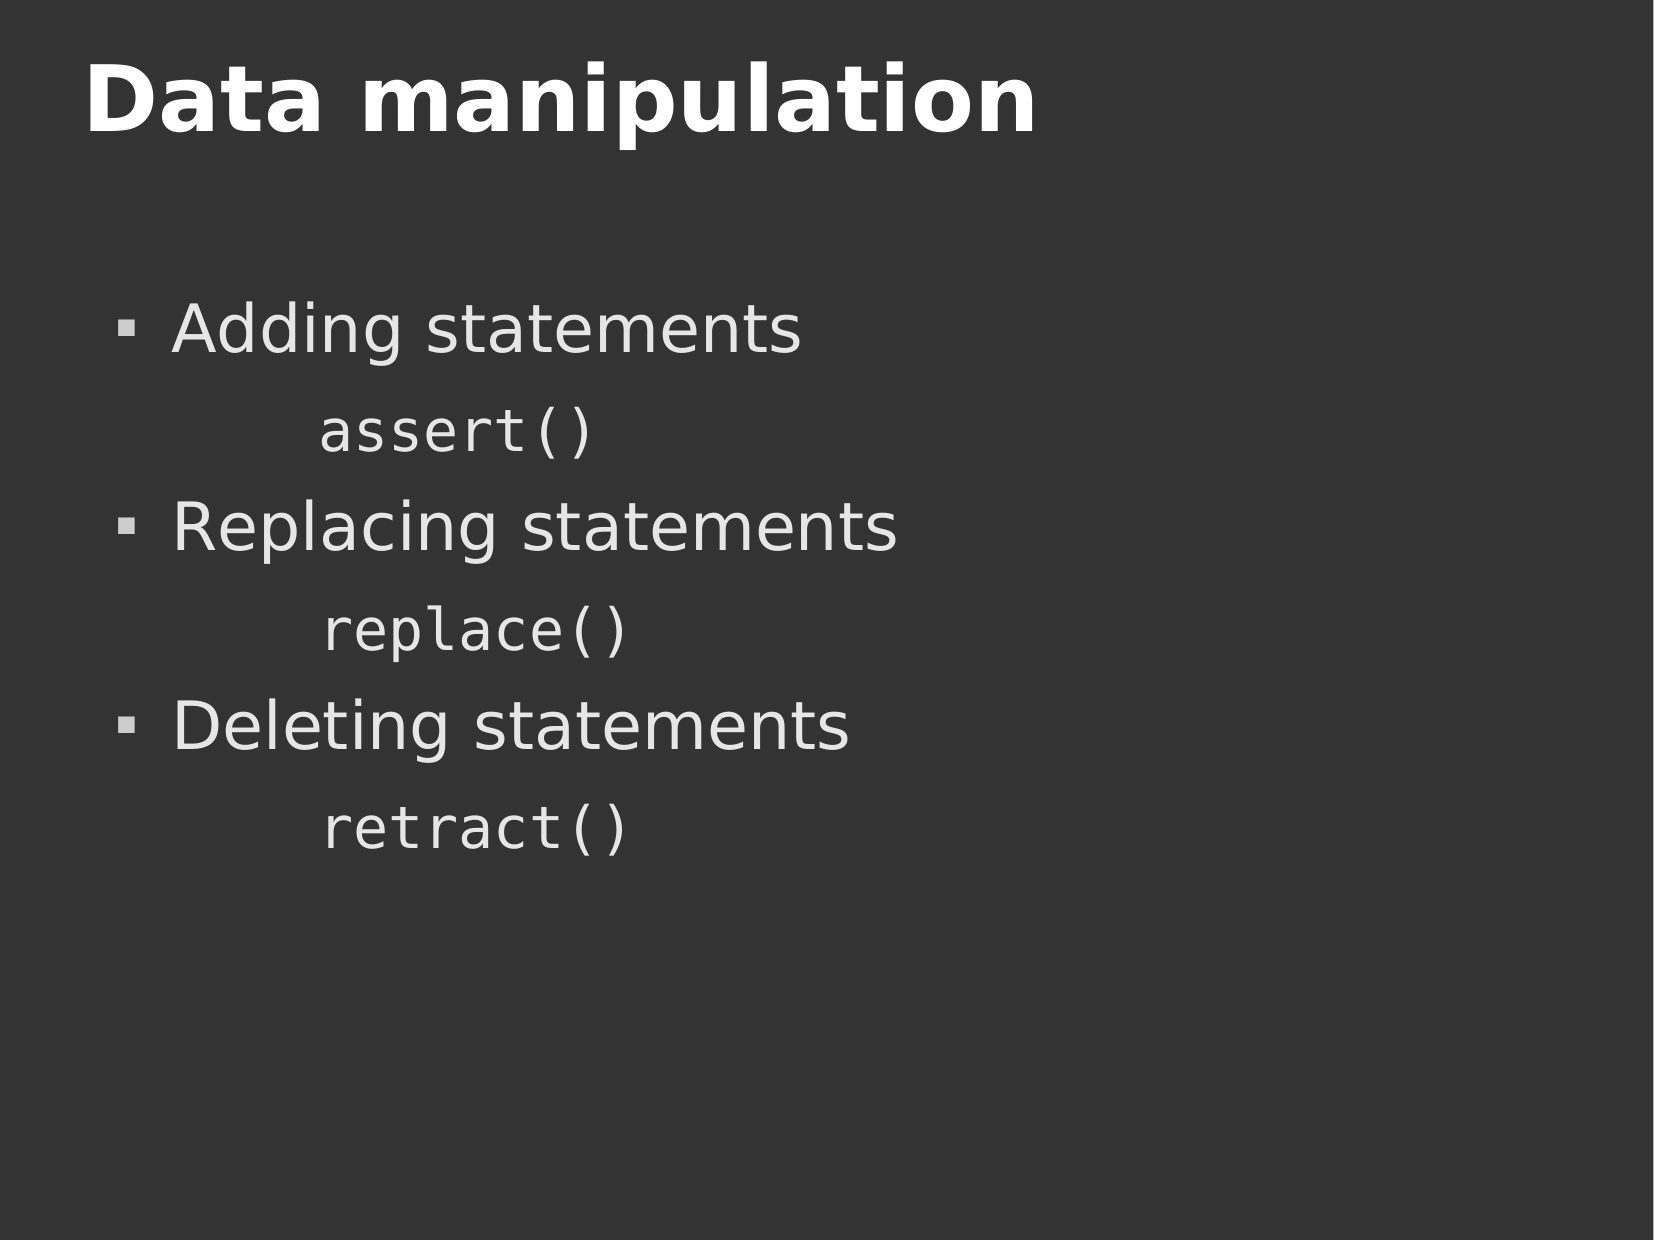

# Data manipulation
Adding statements
assert()
Replacing statements
replace()
Deleting statements
retract()